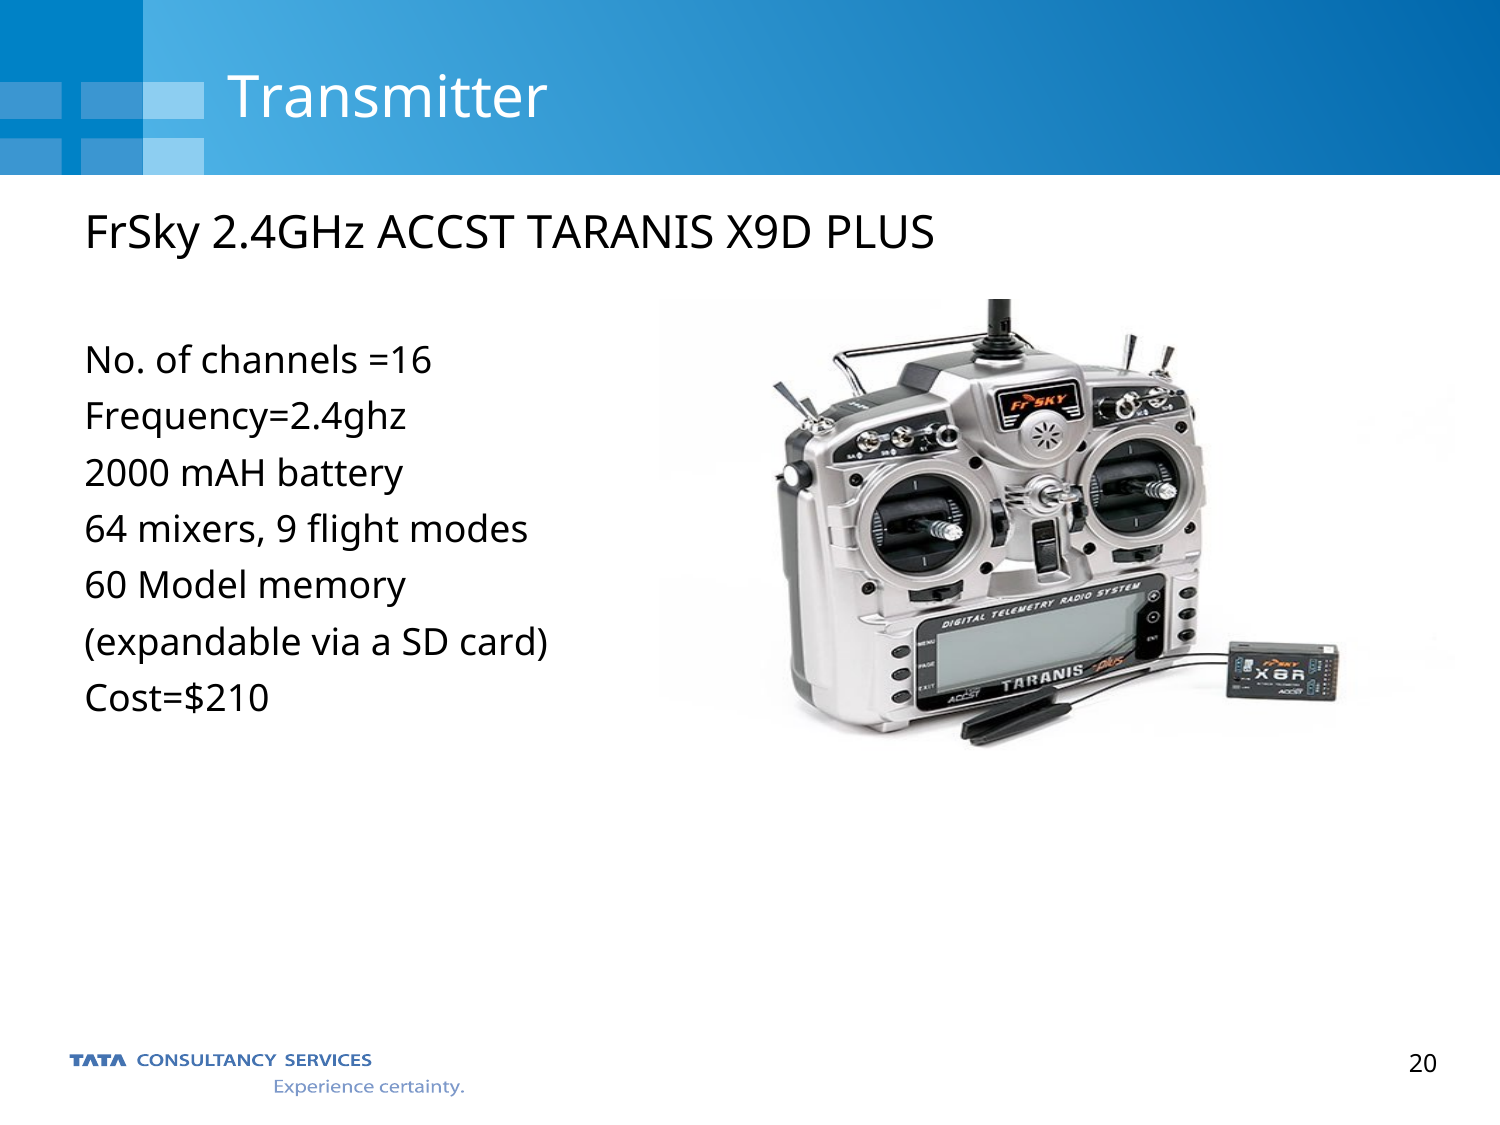

Transmitter
FrSky 2.4GHz ACCST TARANIS X9D PLUS
No. of channels =16
Frequency=2.4ghz
2000 mAH battery
64 mixers, 9 flight modes
60 Model memory
(expandable via a SD card)
Cost=$210